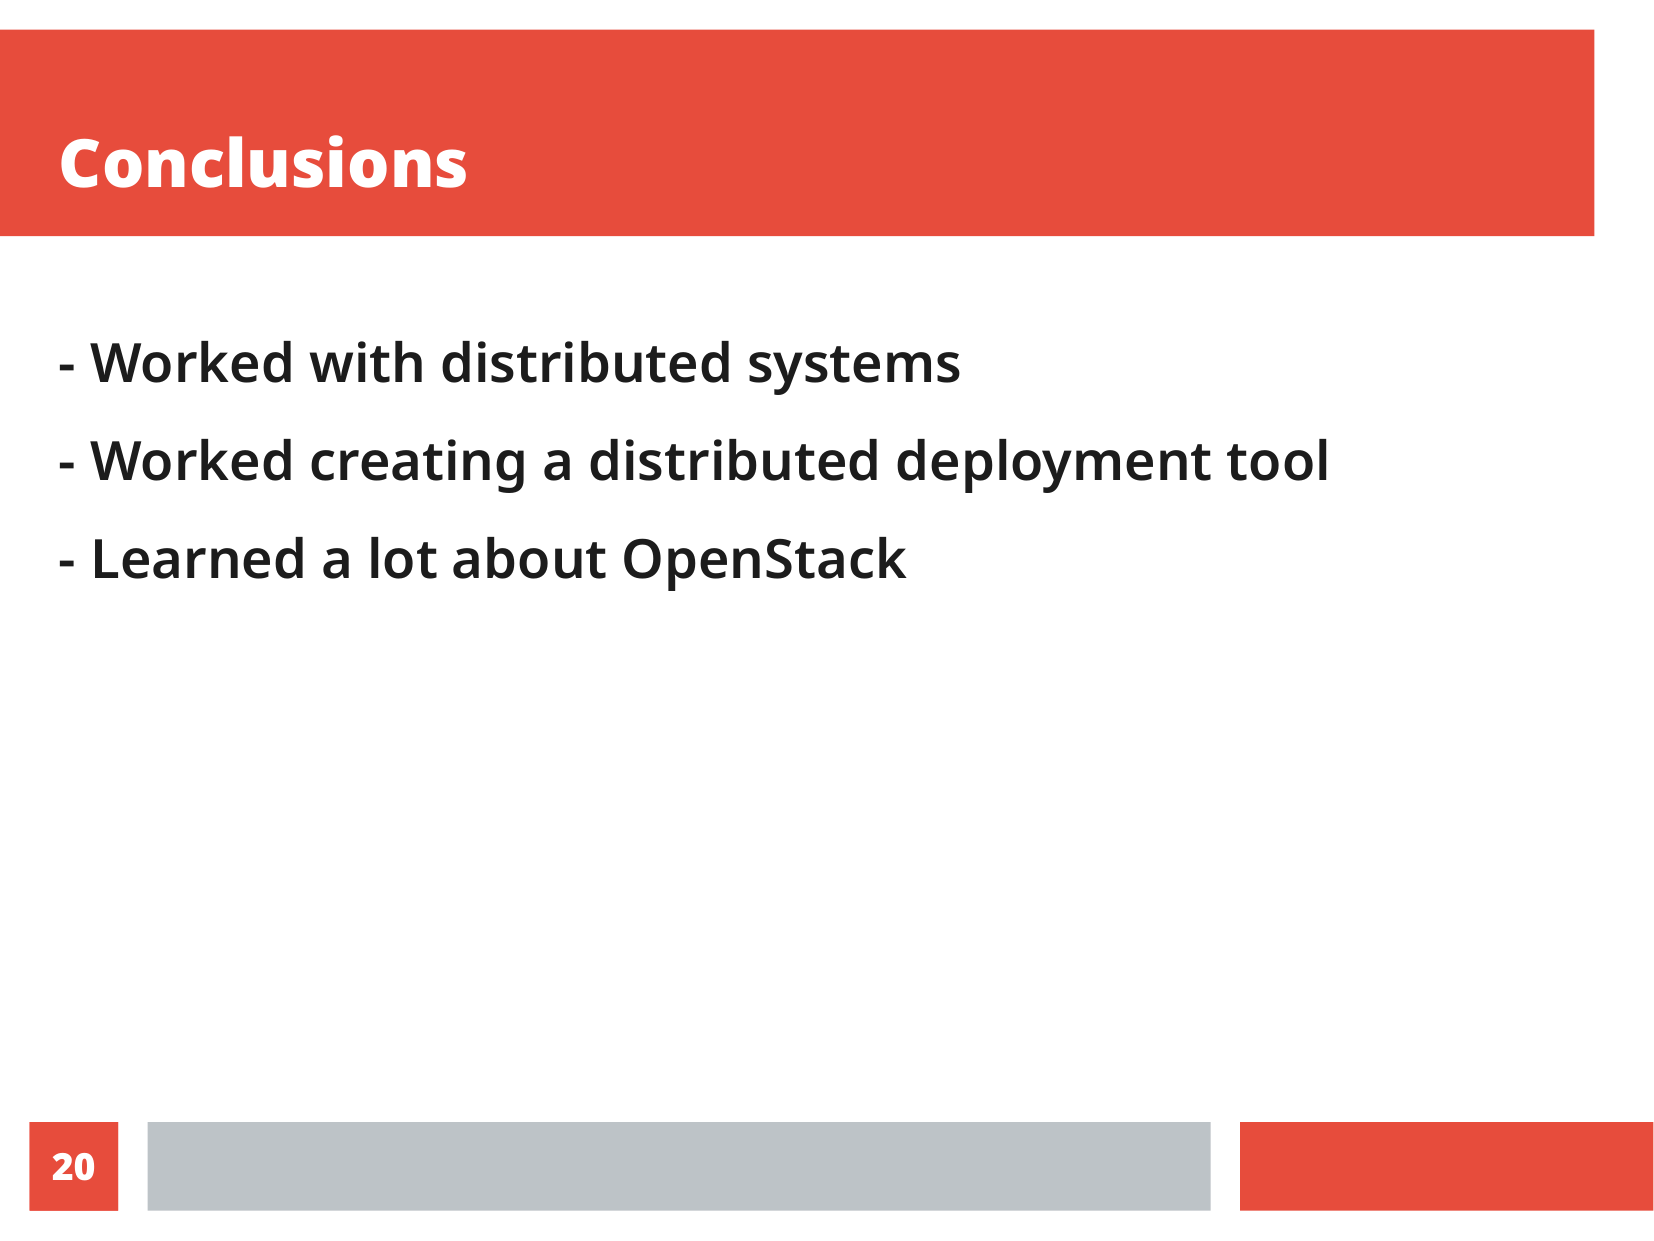

# Conclusions
- Worked with distributed systems
- Worked creating a distributed deployment tool
- Learned a lot about OpenStack
20